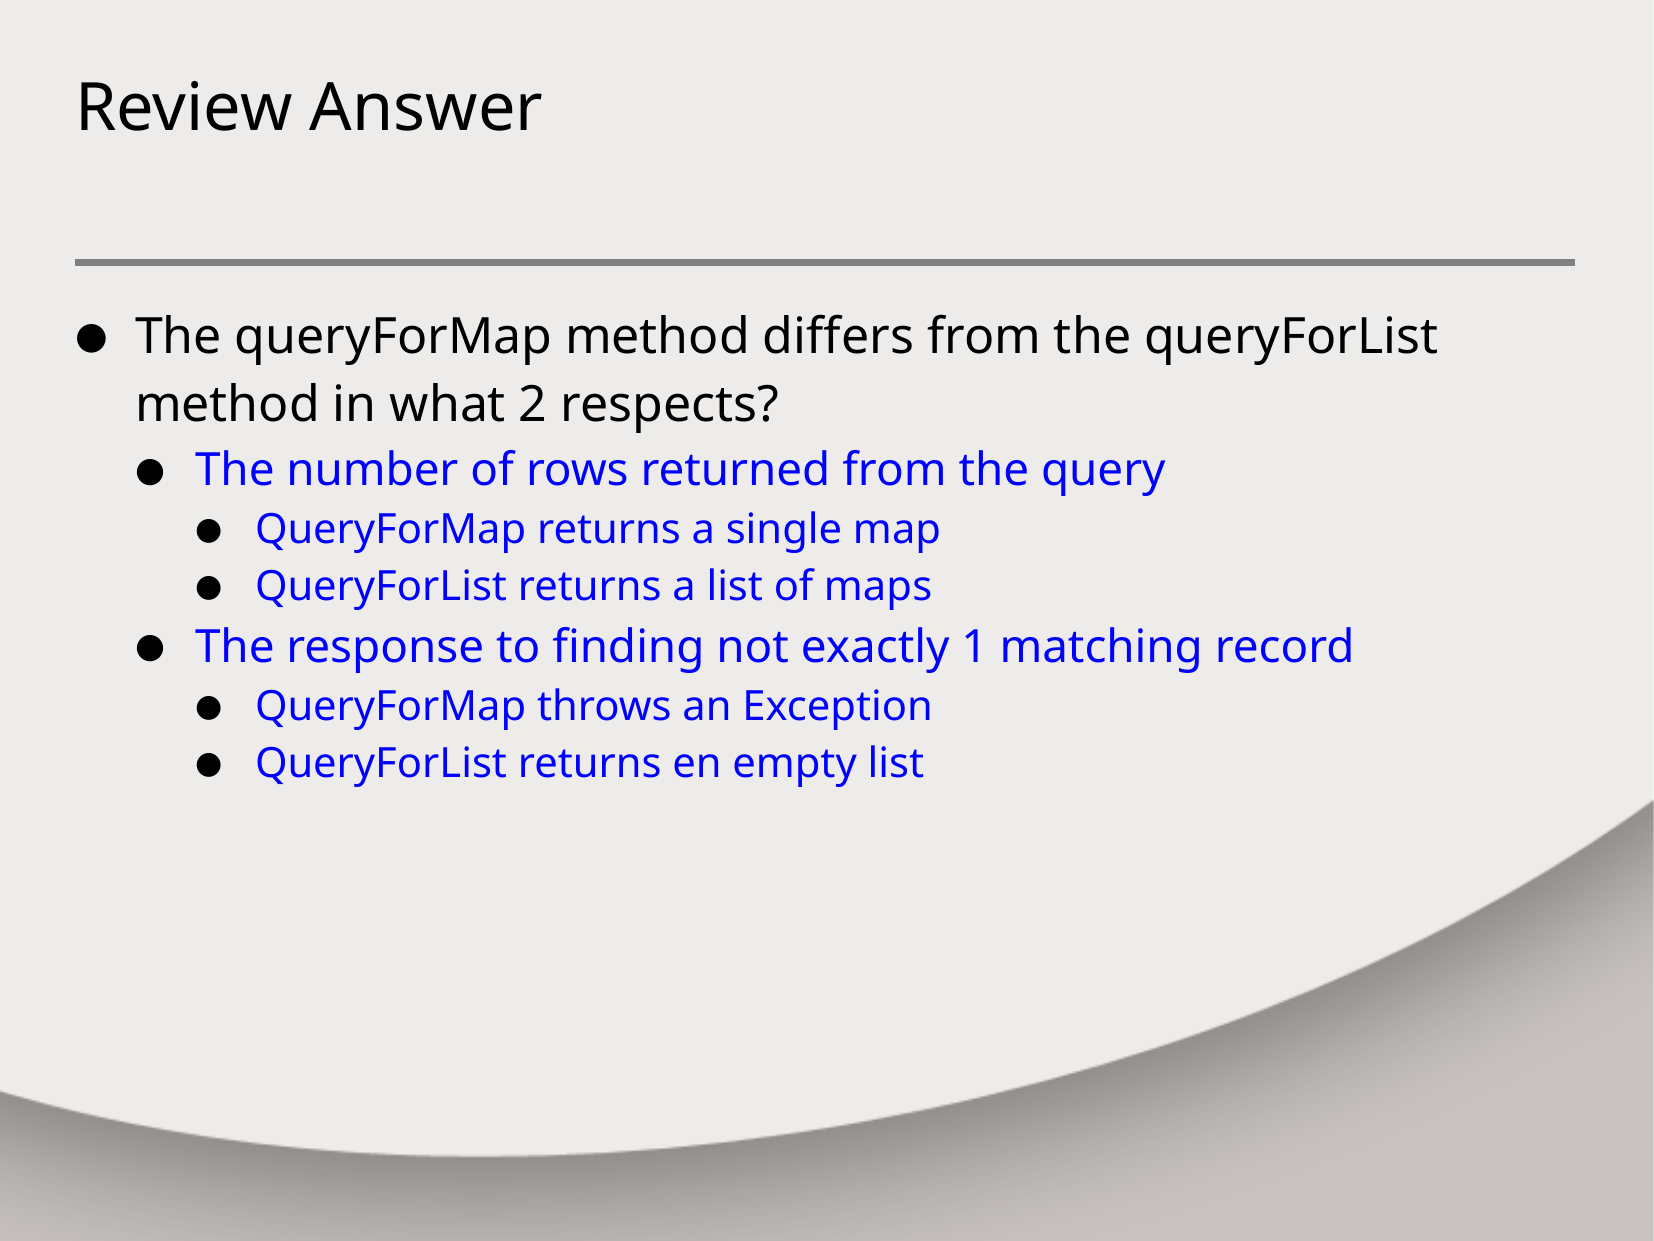

# Review Answer
The queryForMap method differs from the queryForList method in what 2 respects?
The number of rows returned from the query
QueryForMap returns a single map
QueryForList returns a list of maps
The response to finding not exactly 1 matching record
QueryForMap throws an Exception
QueryForList returns en empty list